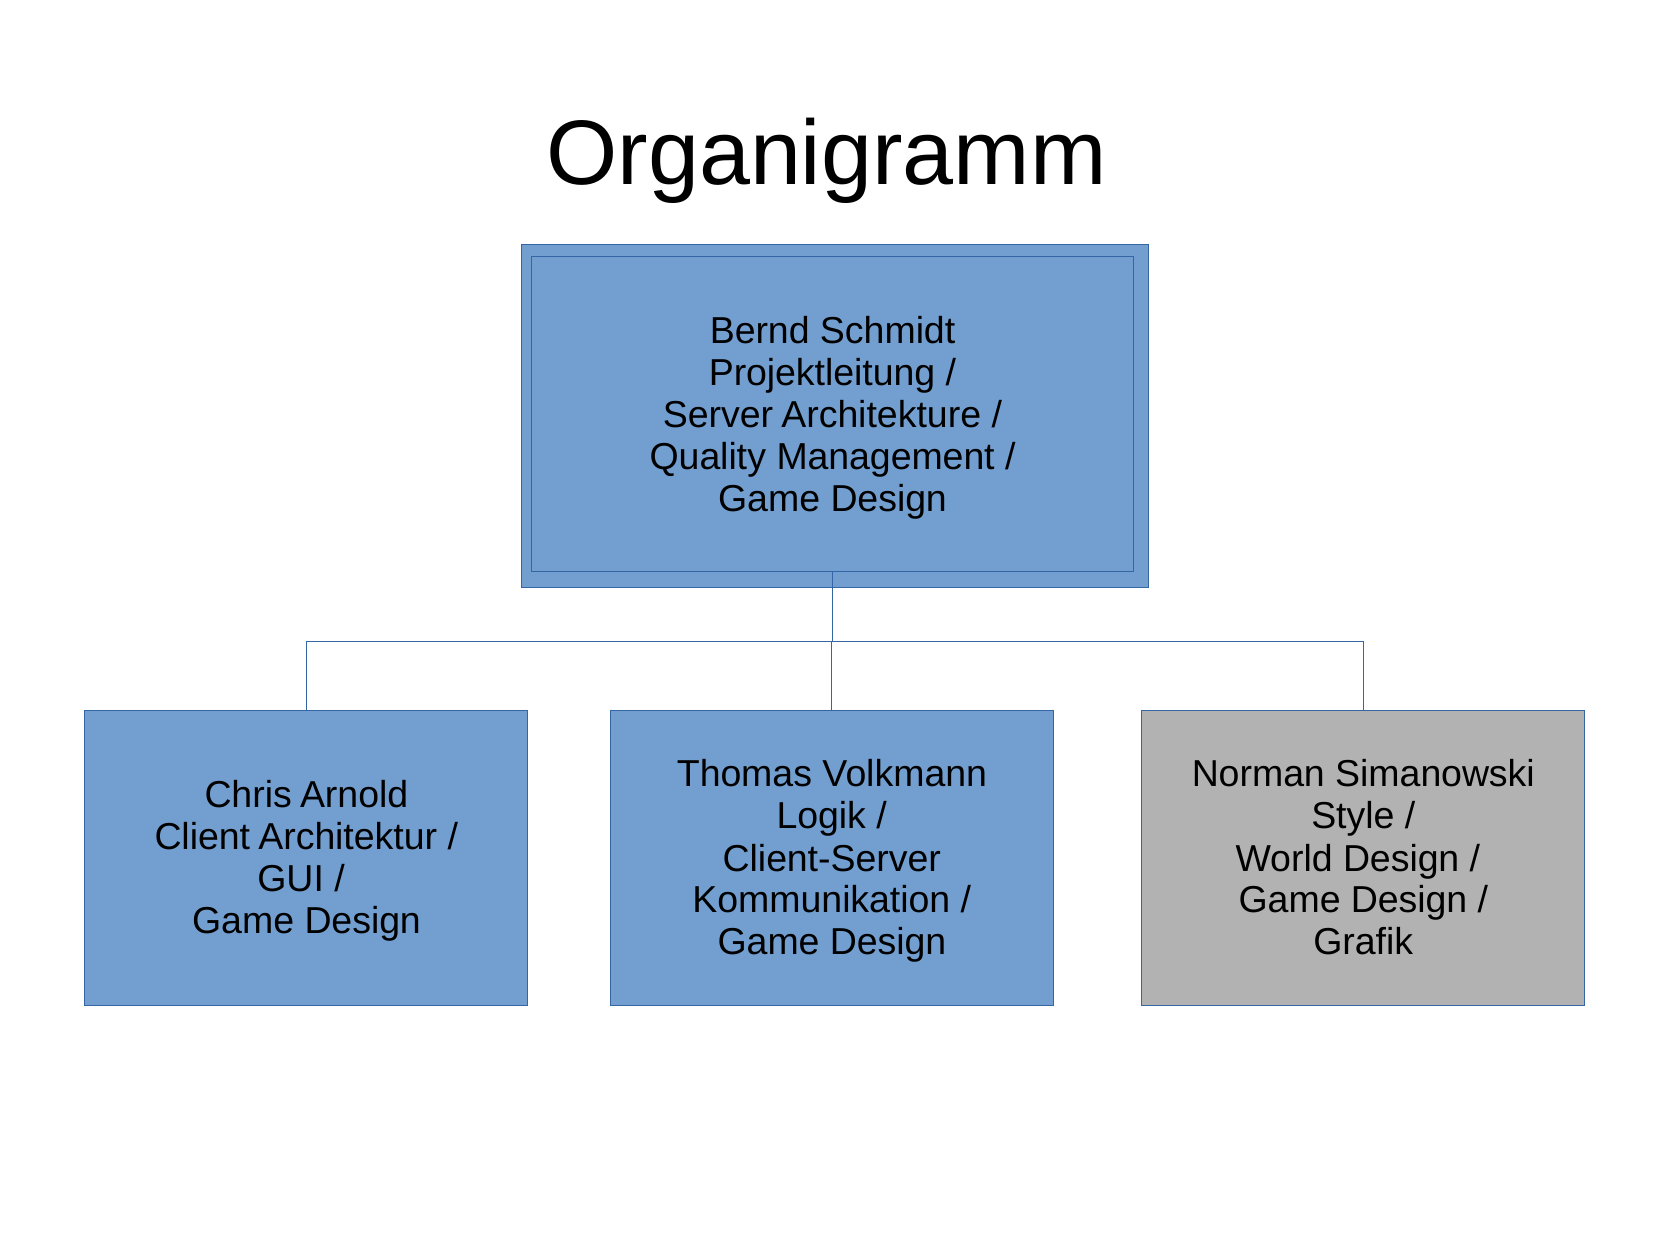

# Organigramm
Bernd Schmidt
Projektleitung /
Server Architekture /
Quality Management /
Game Design
Chris Arnold
Client Architektur /
GUI /
Game Design
Thomas Volkmann
Logik /
Client-Server
Kommunikation /
Game Design
Norman Simanowski
Style /
World Design /
Game Design /
Grafik